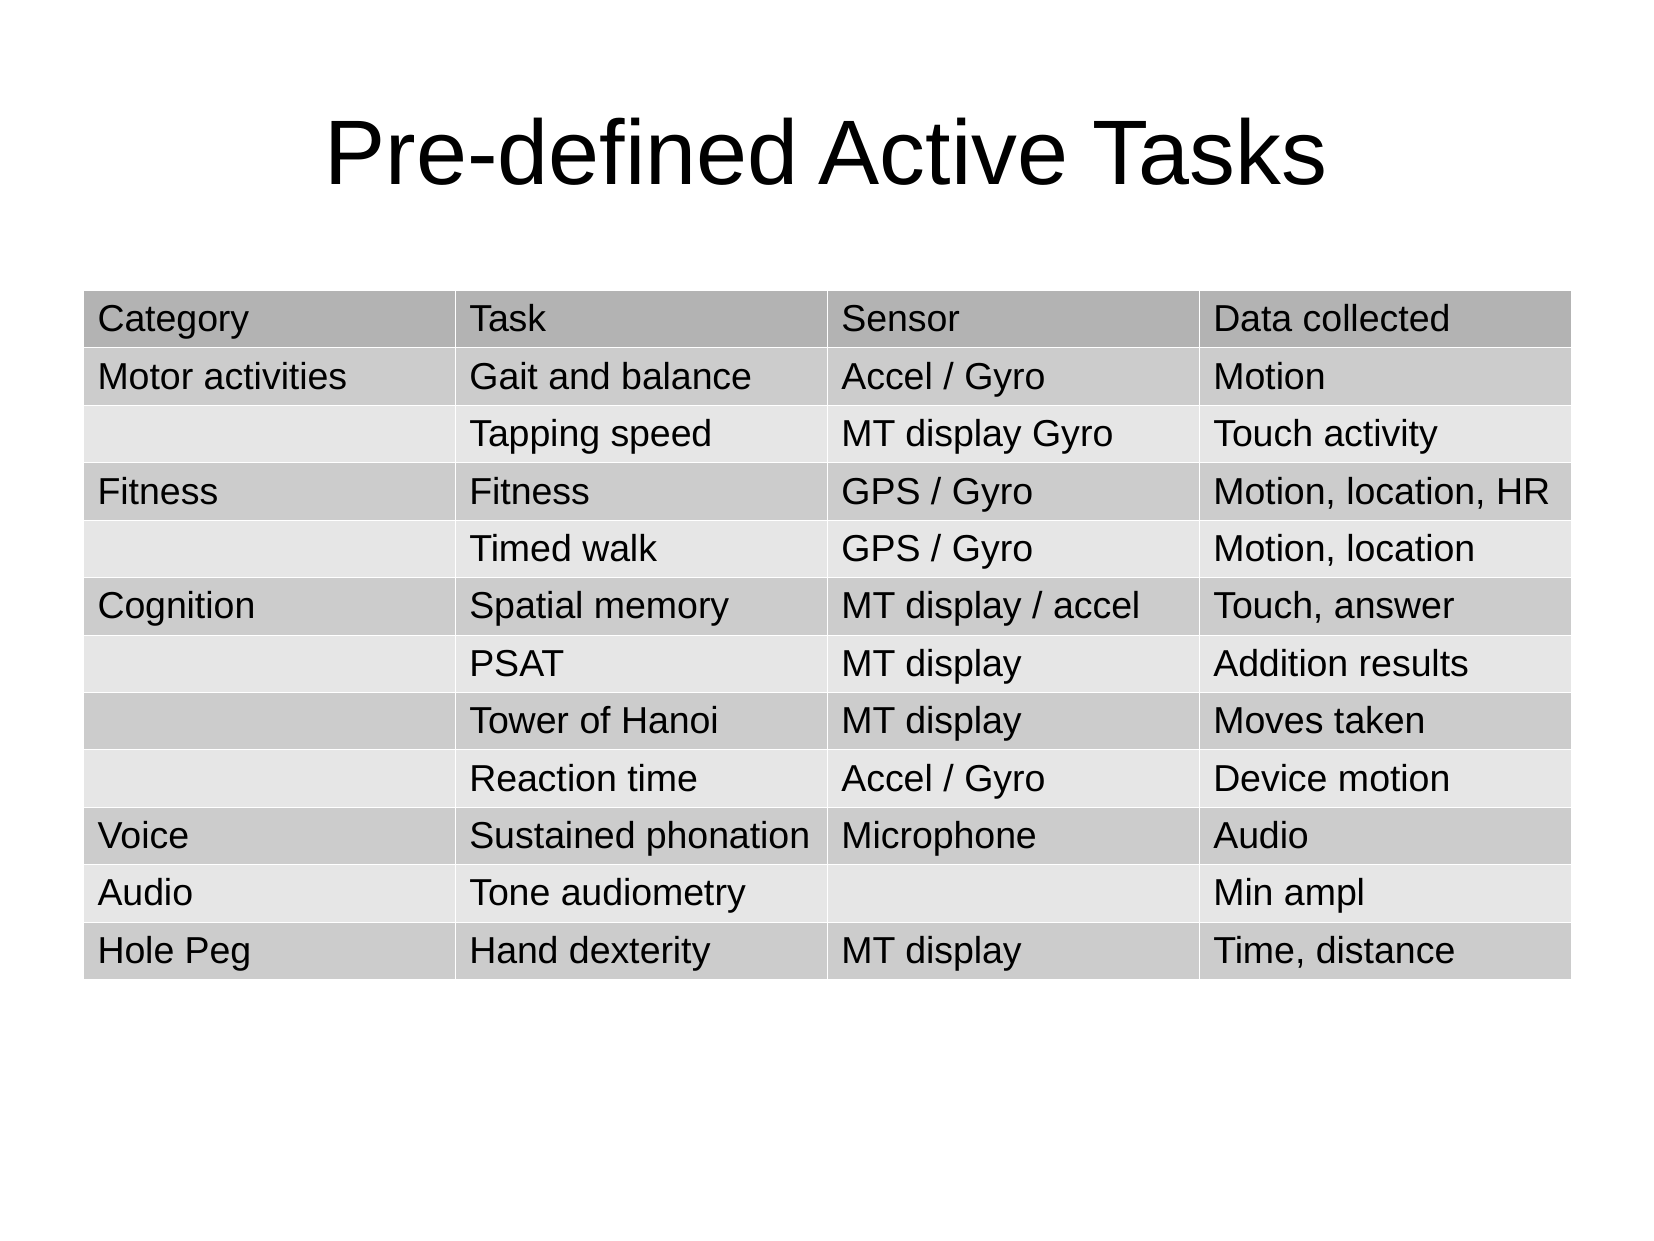

# Pre-defined Active Tasks
| Category | Task | Sensor | Data collected |
| --- | --- | --- | --- |
| Motor activities | Gait and balance | Accel / Gyro | Motion |
| | Tapping speed | MT display Gyro | Touch activity |
| Fitness | Fitness | GPS / Gyro | Motion, location, HR |
| | Timed walk | GPS / Gyro | Motion, location |
| Cognition | Spatial memory | MT display / accel | Touch, answer |
| | PSAT | MT display | Addition results |
| | Tower of Hanoi | MT display | Moves taken |
| | Reaction time | Accel / Gyro | Device motion |
| Voice | Sustained phonation | Microphone | Audio |
| Audio | Tone audiometry | | Min ampl |
| Hole Peg | Hand dexterity | MT display | Time, distance |